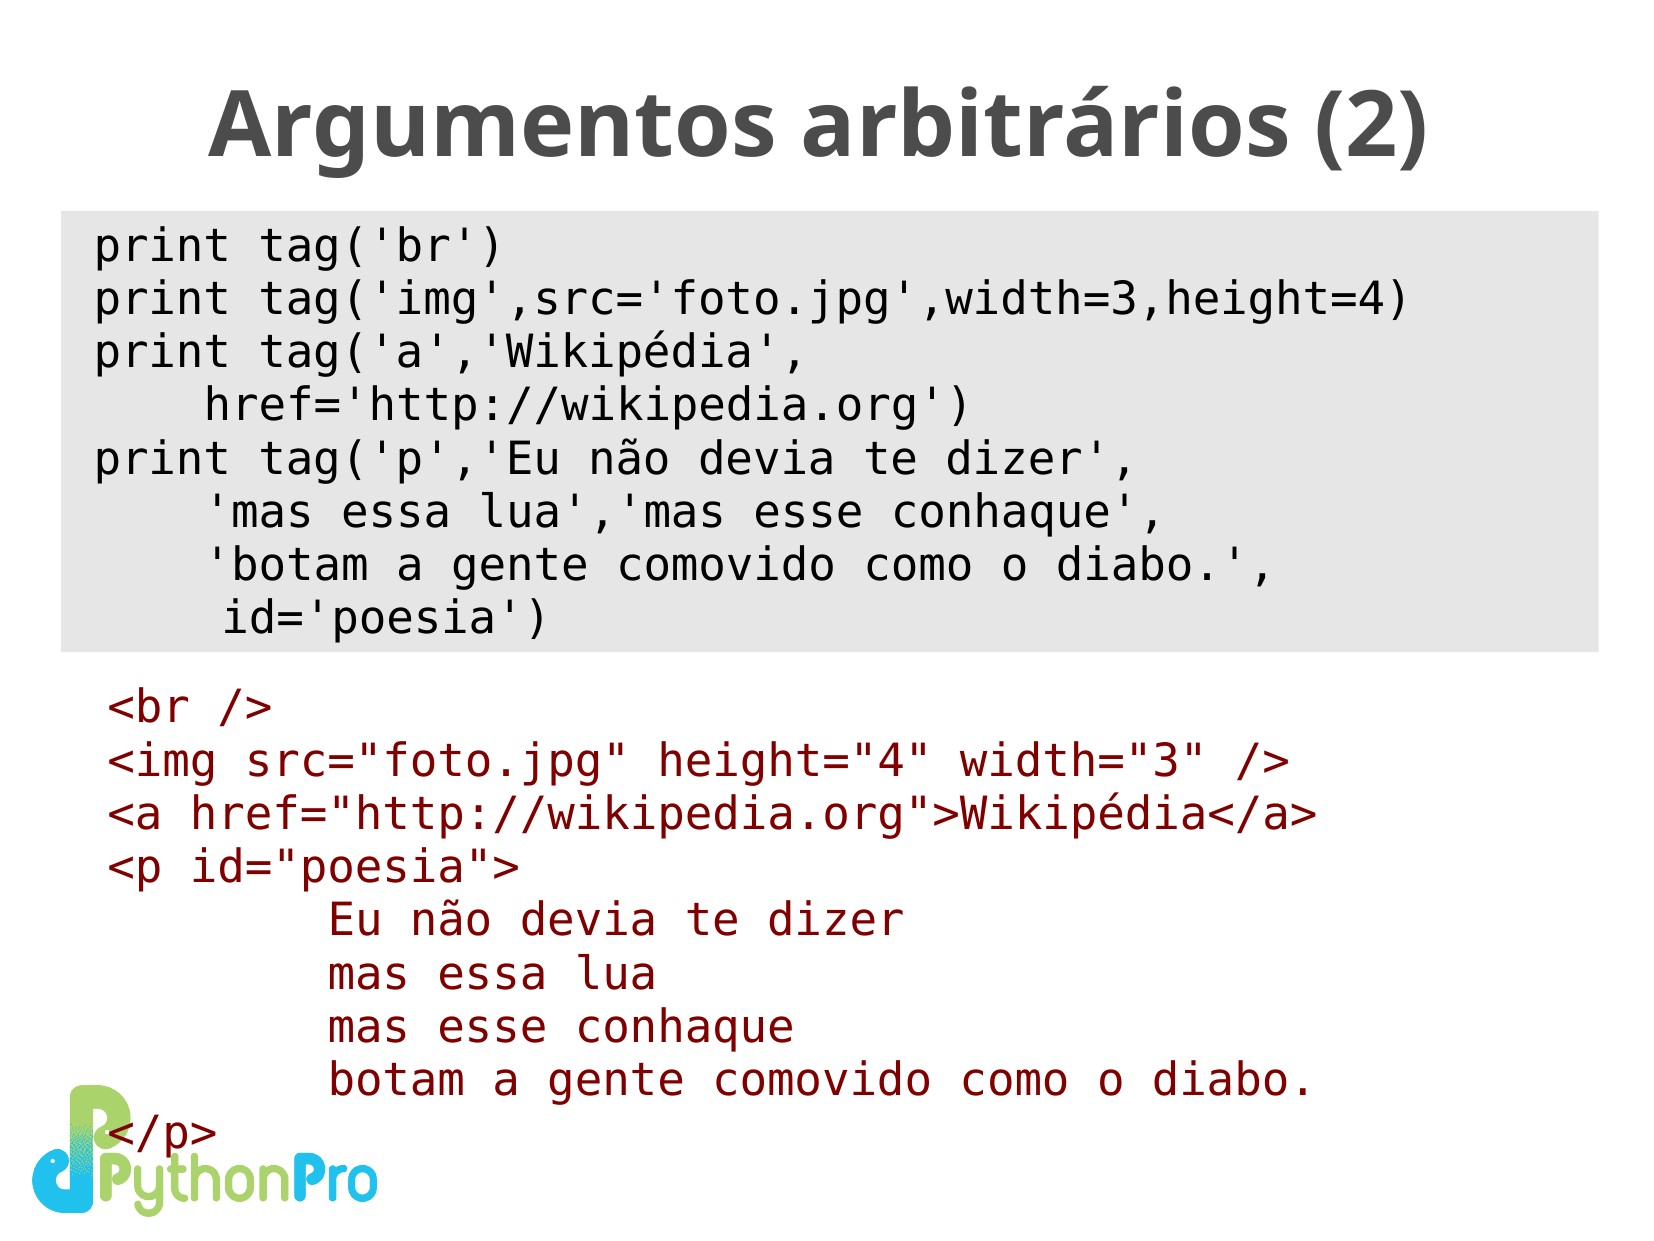

# Argumentos arbitrários (2)
print tag('br')
print tag('img',src='foto.jpg',width=3,height=4)
print tag('a','Wikipédia',
 href='http://wikipedia.org')
print tag('p','Eu não devia te dizer',
 'mas essa lua','mas esse conhaque',
 'botam a gente comovido como o diabo.',
 id='poesia')
<br />
<img src="foto.jpg" height="4" width="3" />
<a href="http://wikipedia.org">Wikipédia</a>
<p id="poesia">
 Eu não devia te dizer
 mas essa lua
 mas esse conhaque
 botam a gente comovido como o diabo.
</p>